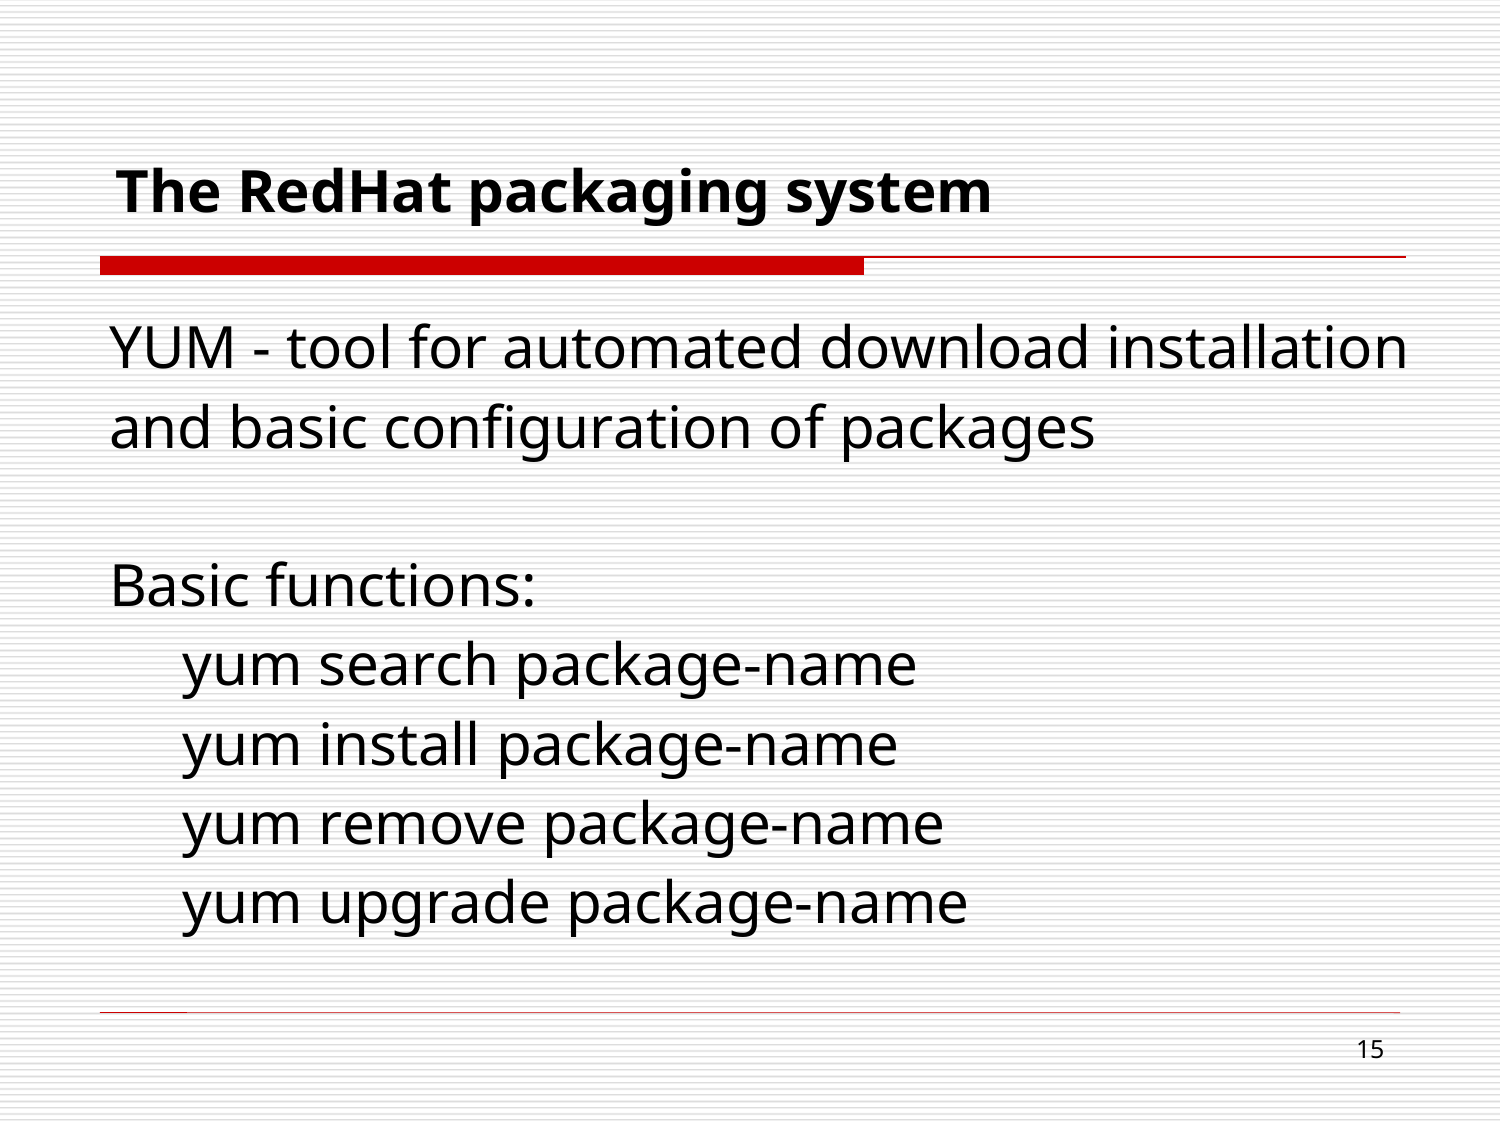

# The RedHat packaging system
YUM - tool for automated download installation and basic configuration of packages
Basic functions:
	yum search package-name
	yum install package-name
	yum remove package-name
	yum upgrade package-name
15